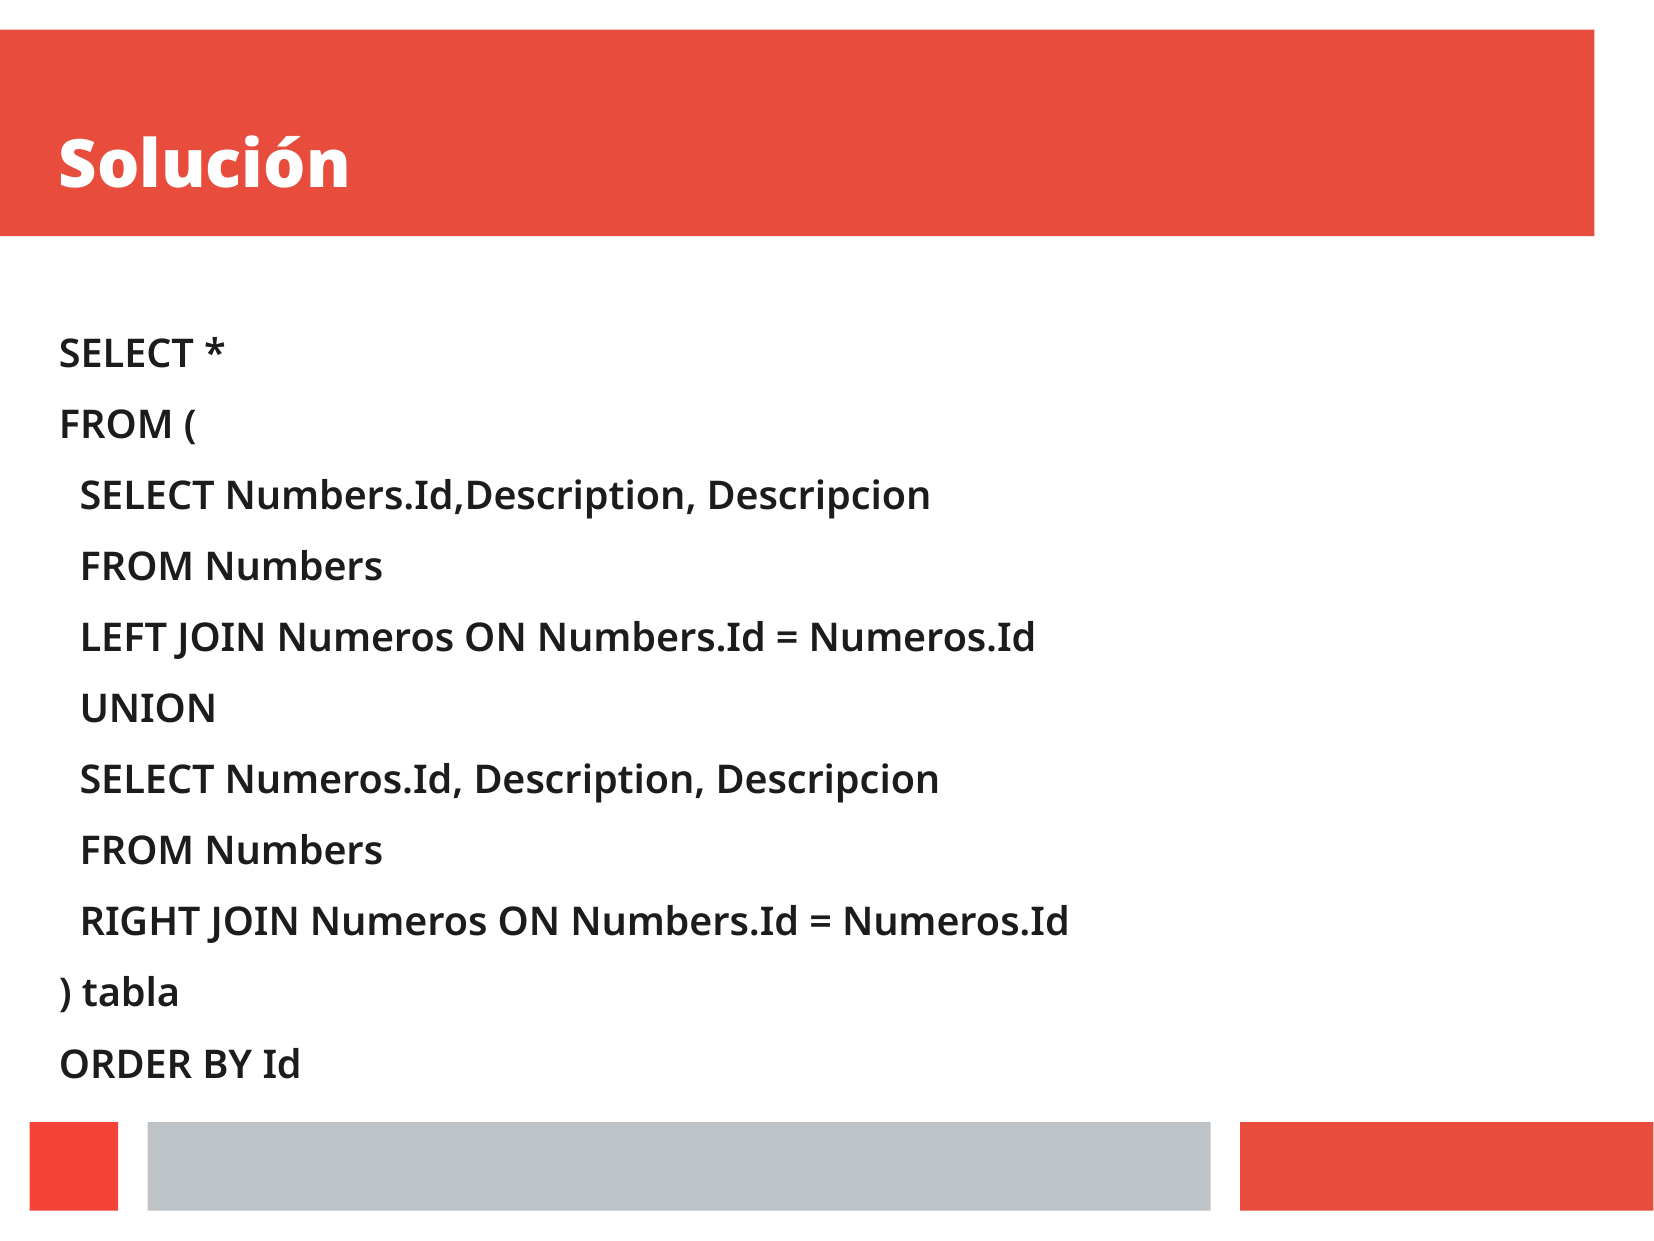

# Solución
SELECT *
FROM (
 SELECT Numbers.Id,Description, Descripcion
 FROM Numbers
 LEFT JOIN Numeros ON Numbers.Id = Numeros.Id
 UNION
 SELECT Numeros.Id, Description, Descripcion
 FROM Numbers
 RIGHT JOIN Numeros ON Numbers.Id = Numeros.Id
) tabla
ORDER BY Id